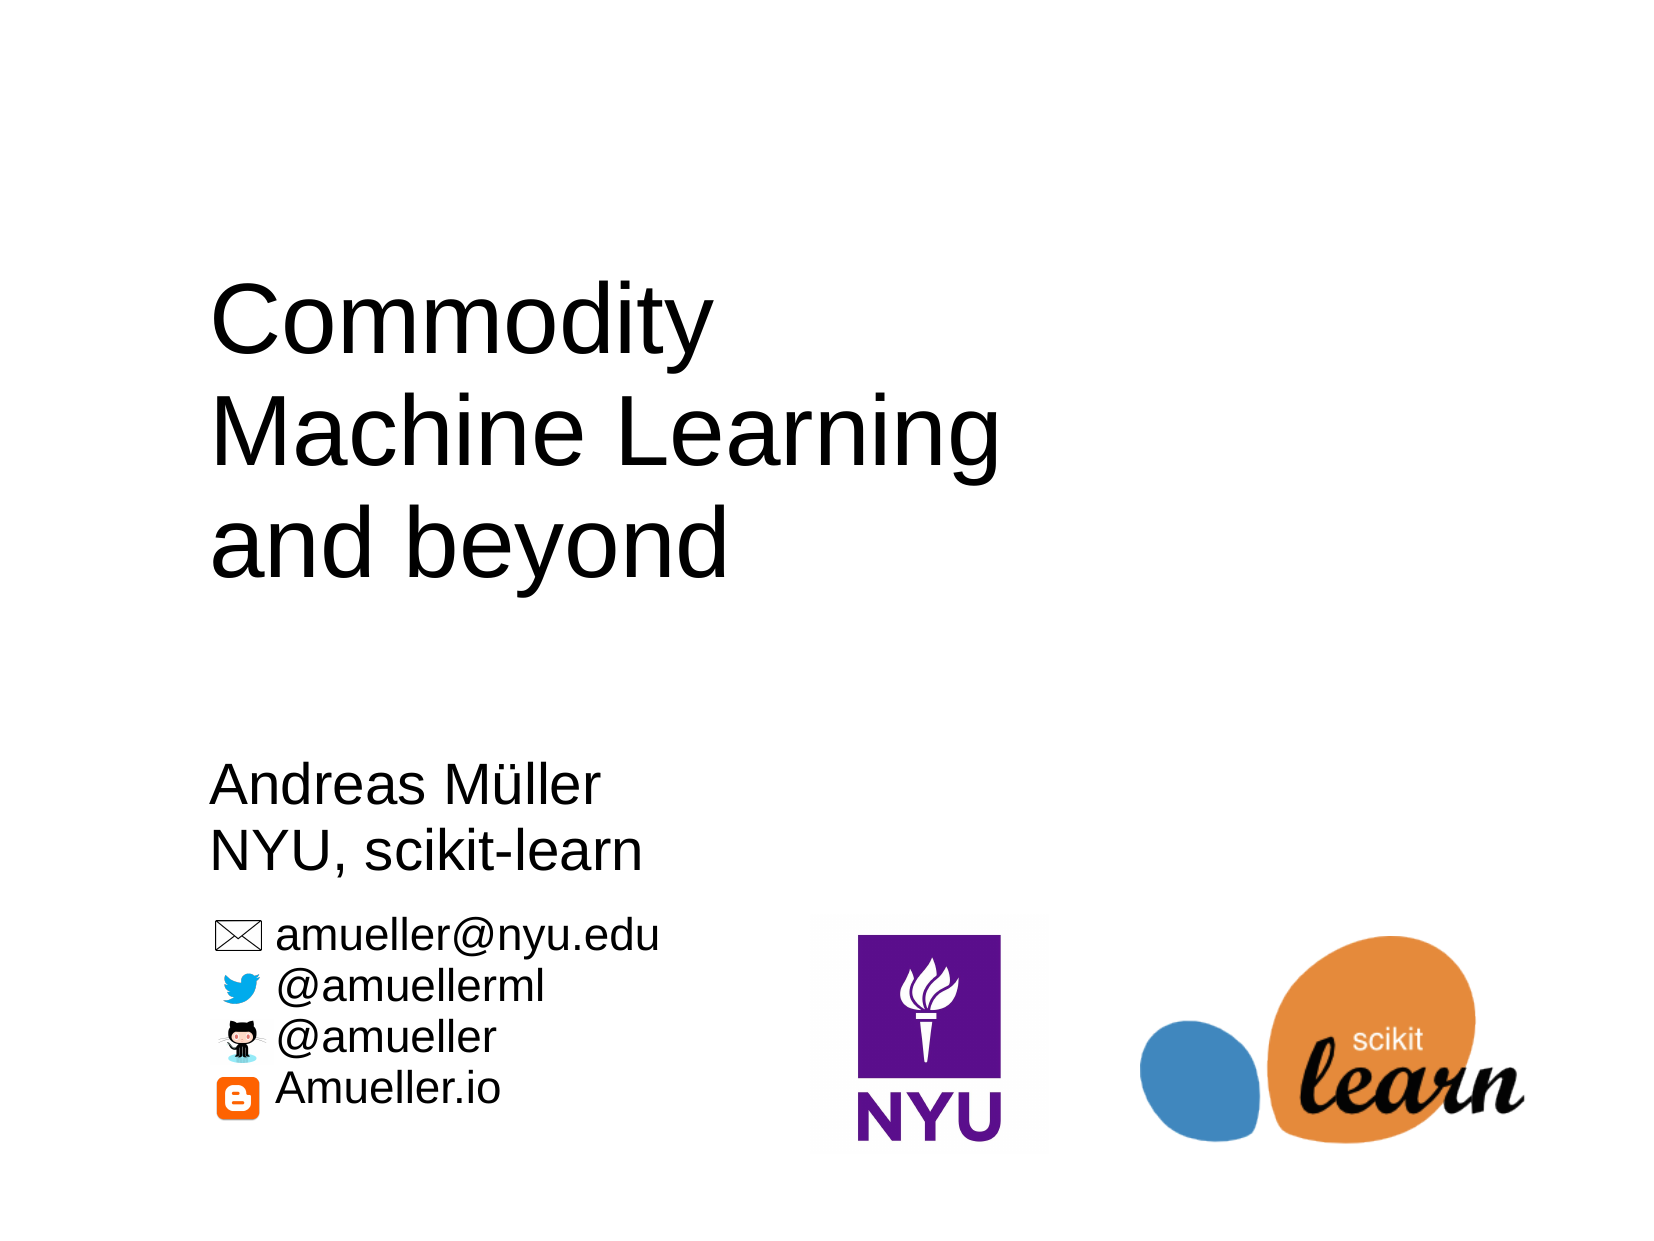

Commodity
Machine Learning
and beyond
amueller@nyu.edu
@amuellerml
@amueller
Amueller.io
Andreas Müller
NYU, scikit-learn